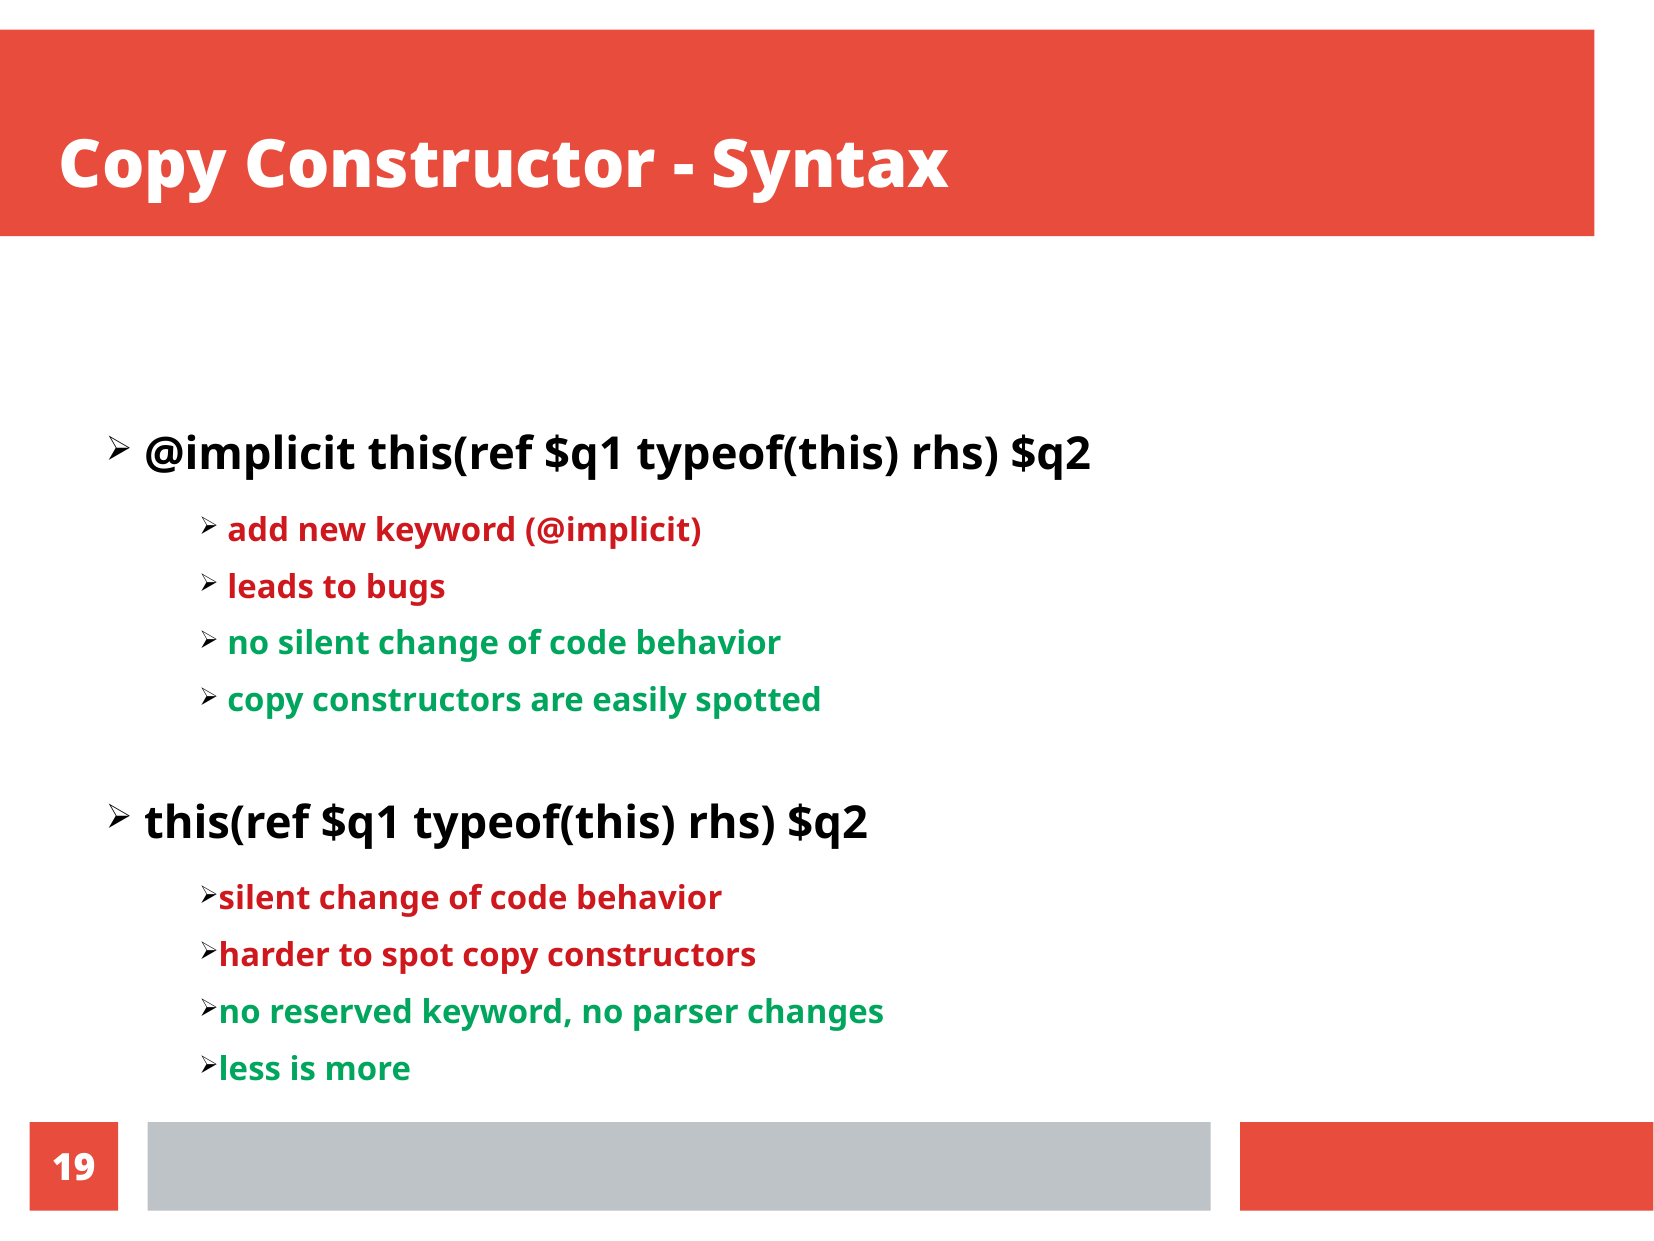

# Copy Constructor - Syntax
 @implicit this(ref $q1 typeof(this) rhs) $q2
 add new keyword (@implicit)
 leads to bugs
 no silent change of code behavior
 copy constructors are easily spotted
 this(ref $q1 typeof(this) rhs) $q2
silent change of code behavior
harder to spot copy constructors
no reserved keyword, no parser changes
less is more
19